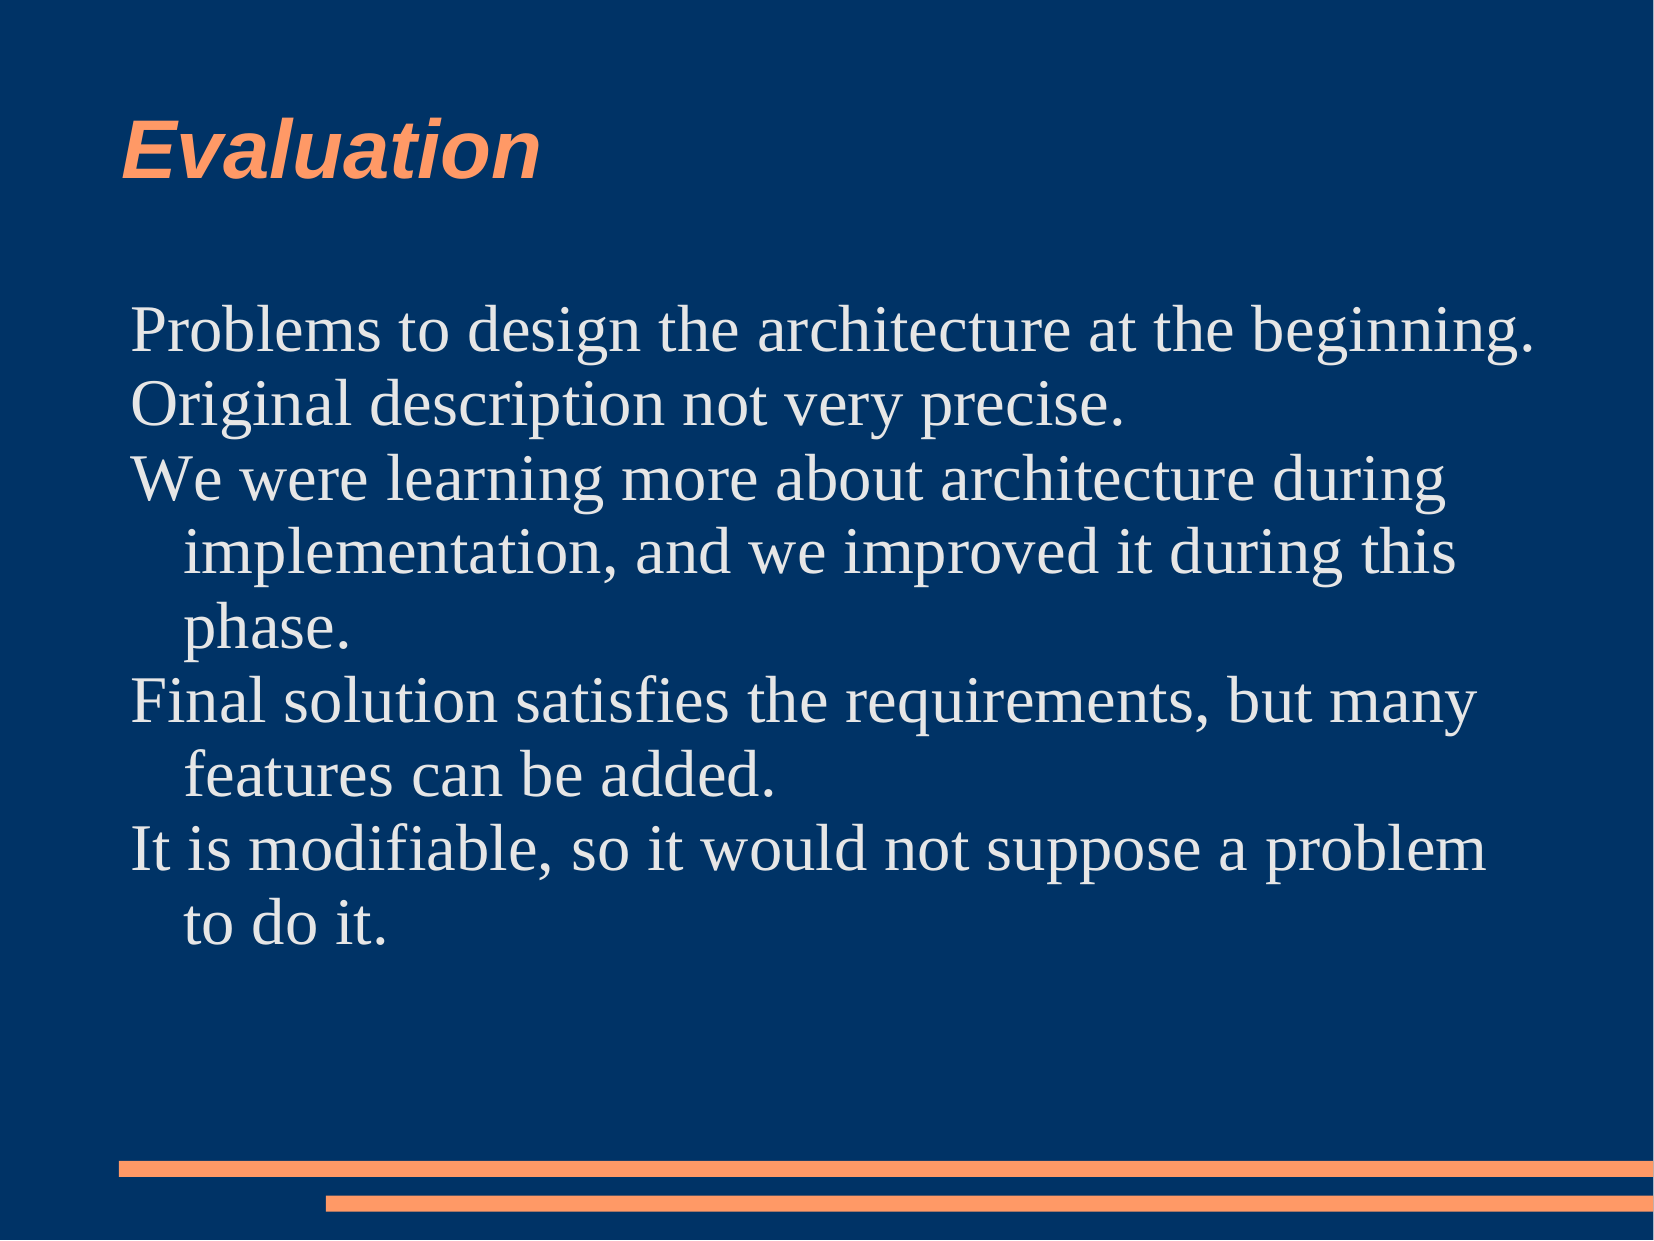

# Evaluation
Problems to design the architecture at the beginning.
Original description not very precise.
We were learning more about architecture during implementation, and we improved it during this phase.
Final solution satisfies the requirements, but many features can be added.
It is modifiable, so it would not suppose a problem to do it.